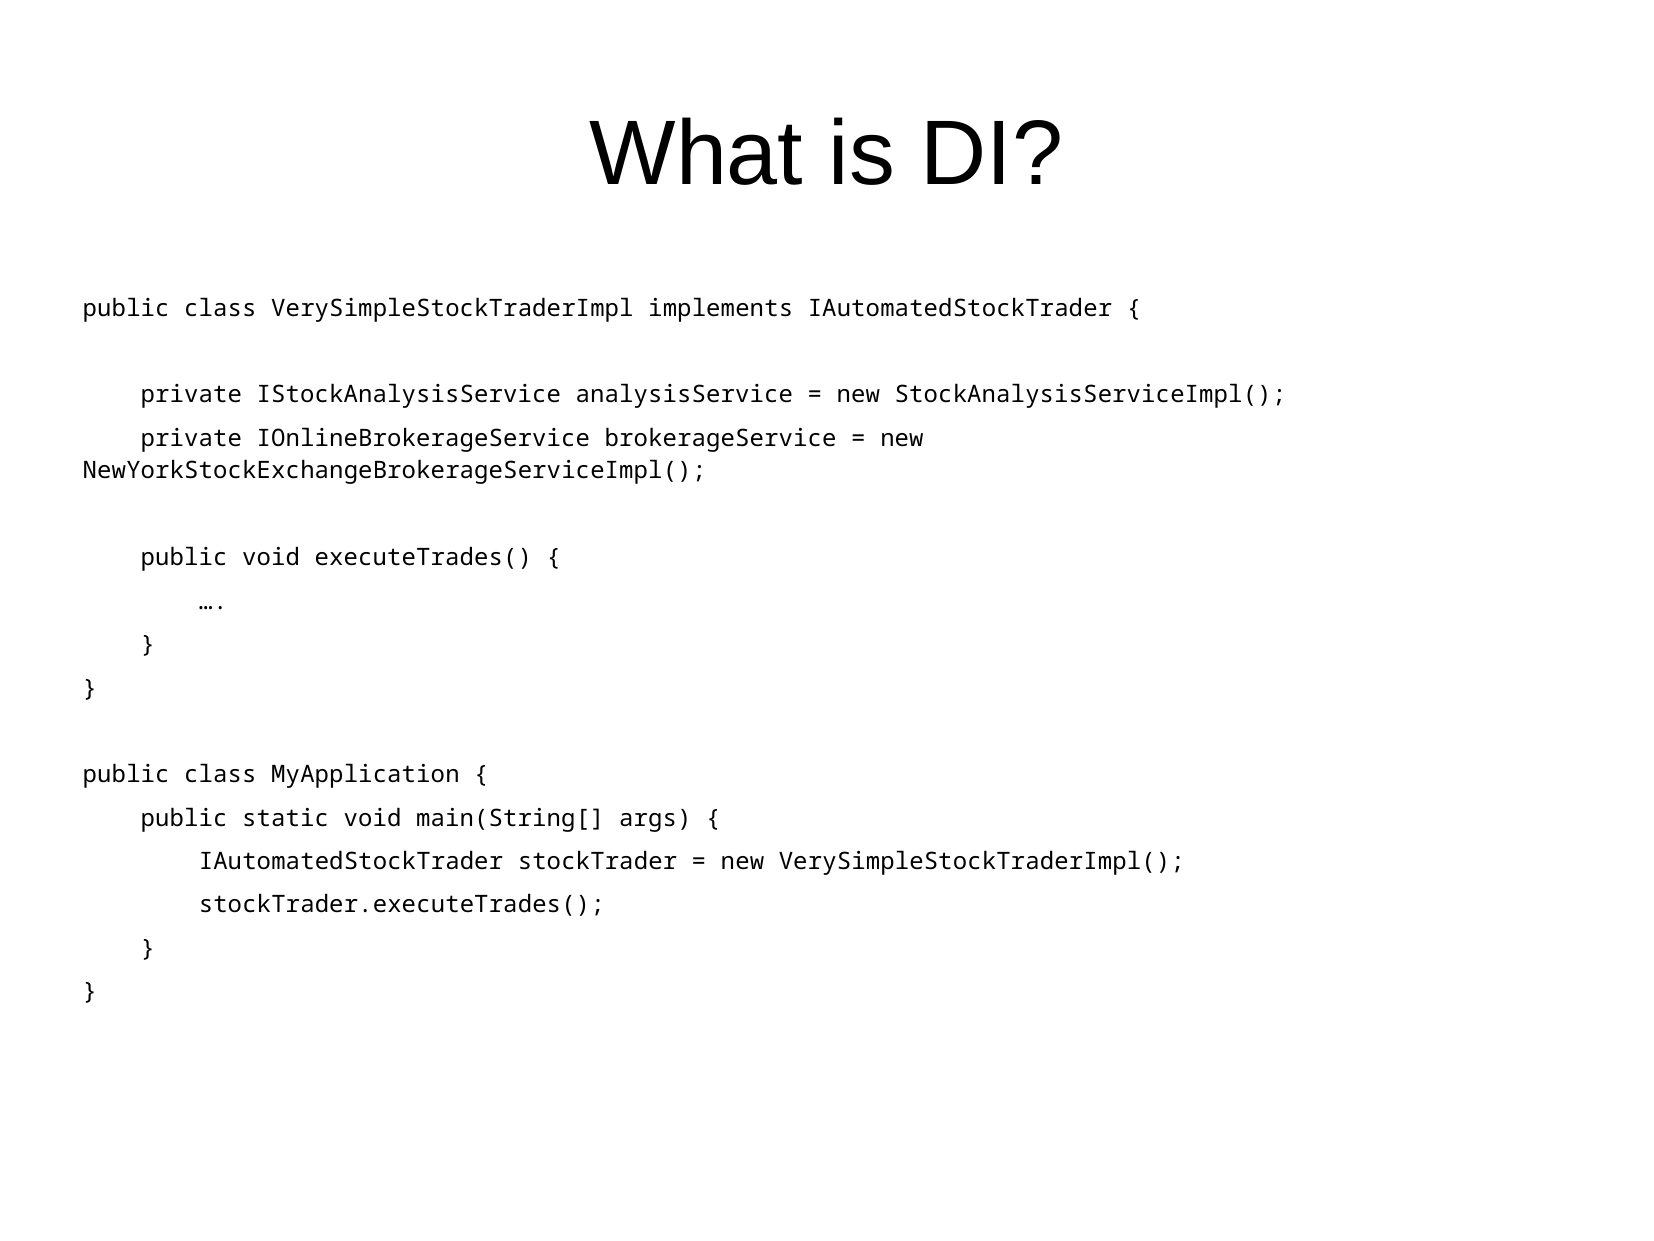

# What is DI?
public class VerySimpleStockTraderImpl implements IAutomatedStockTrader {
 private IStockAnalysisService analysisService = new StockAnalysisServiceImpl();
 private IOnlineBrokerageService brokerageService = new NewYorkStockExchangeBrokerageServiceImpl();
 public void executeTrades() {
 ….
 }
}
public class MyApplication {
 public static void main(String[] args) {
 IAutomatedStockTrader stockTrader = new VerySimpleStockTraderImpl();
 stockTrader.executeTrades();
 }
}